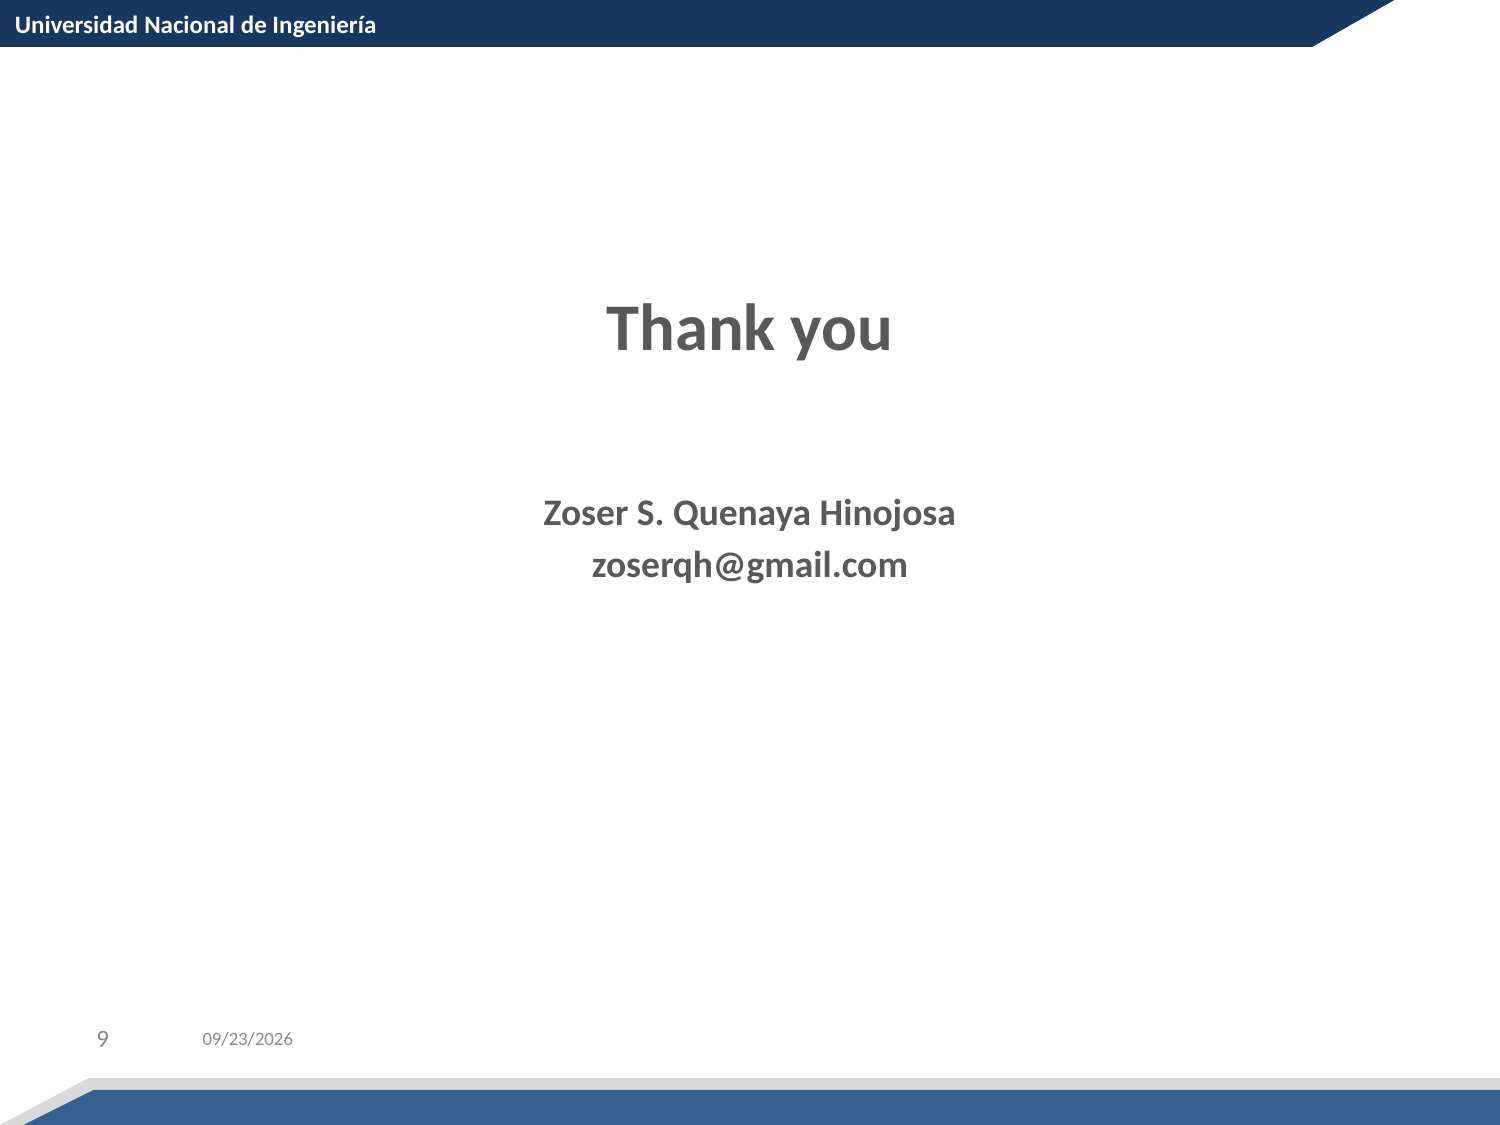

Universidad Nacional de Ingeniería
# Thank you
Zoser S. Quenaya Hinojosa
zoserqh@gmail.com